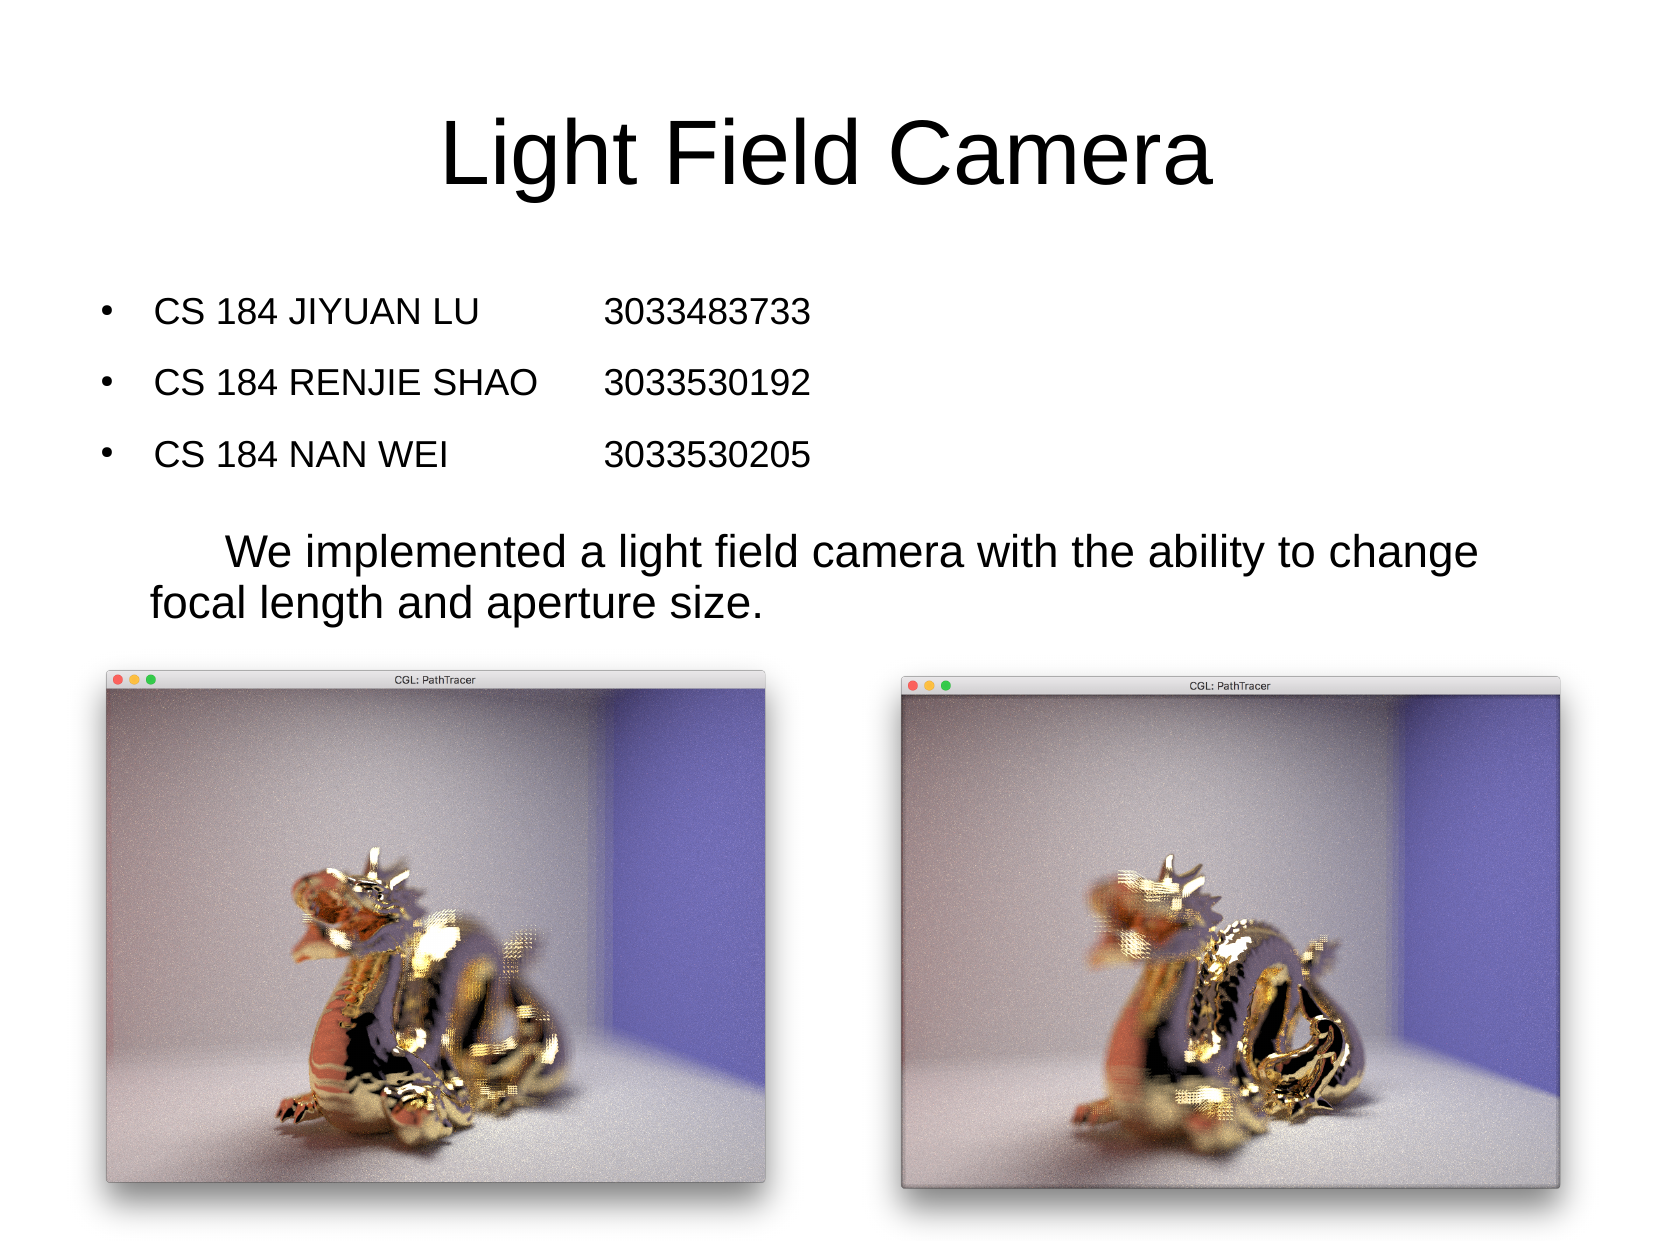

# Light Field Camera
CS 184 JIYUAN LU 		3033483733
CS 184 RENJIE SHAO 	3033530192
CS 184 NAN WEI 		3033530205
	We implemented a light field camera with the ability to change focal length and aperture size.